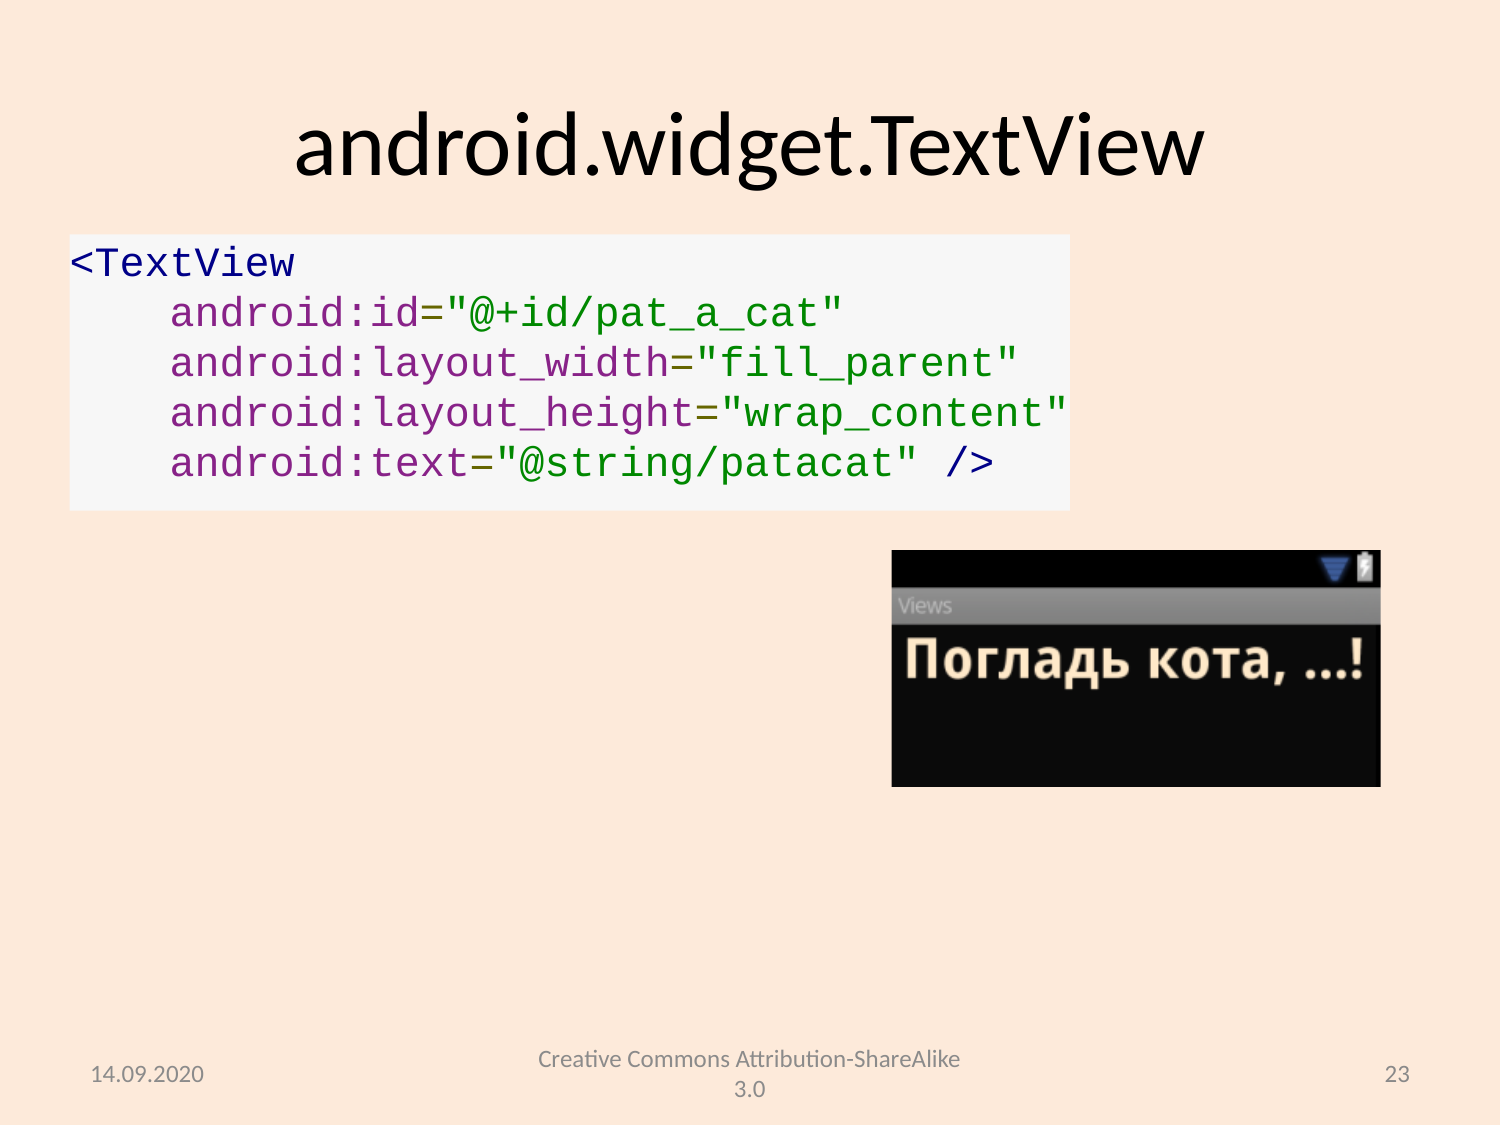

# android.widget.TextView
<TextView
    android:id="@+id/pat_a_cat"
    android:layout_width="fill_parent"
    android:layout_height="wrap_content"
    android:text="@string/patacat" />
14.09.2020
Creative Commons Attribution-ShareAlike 3.0